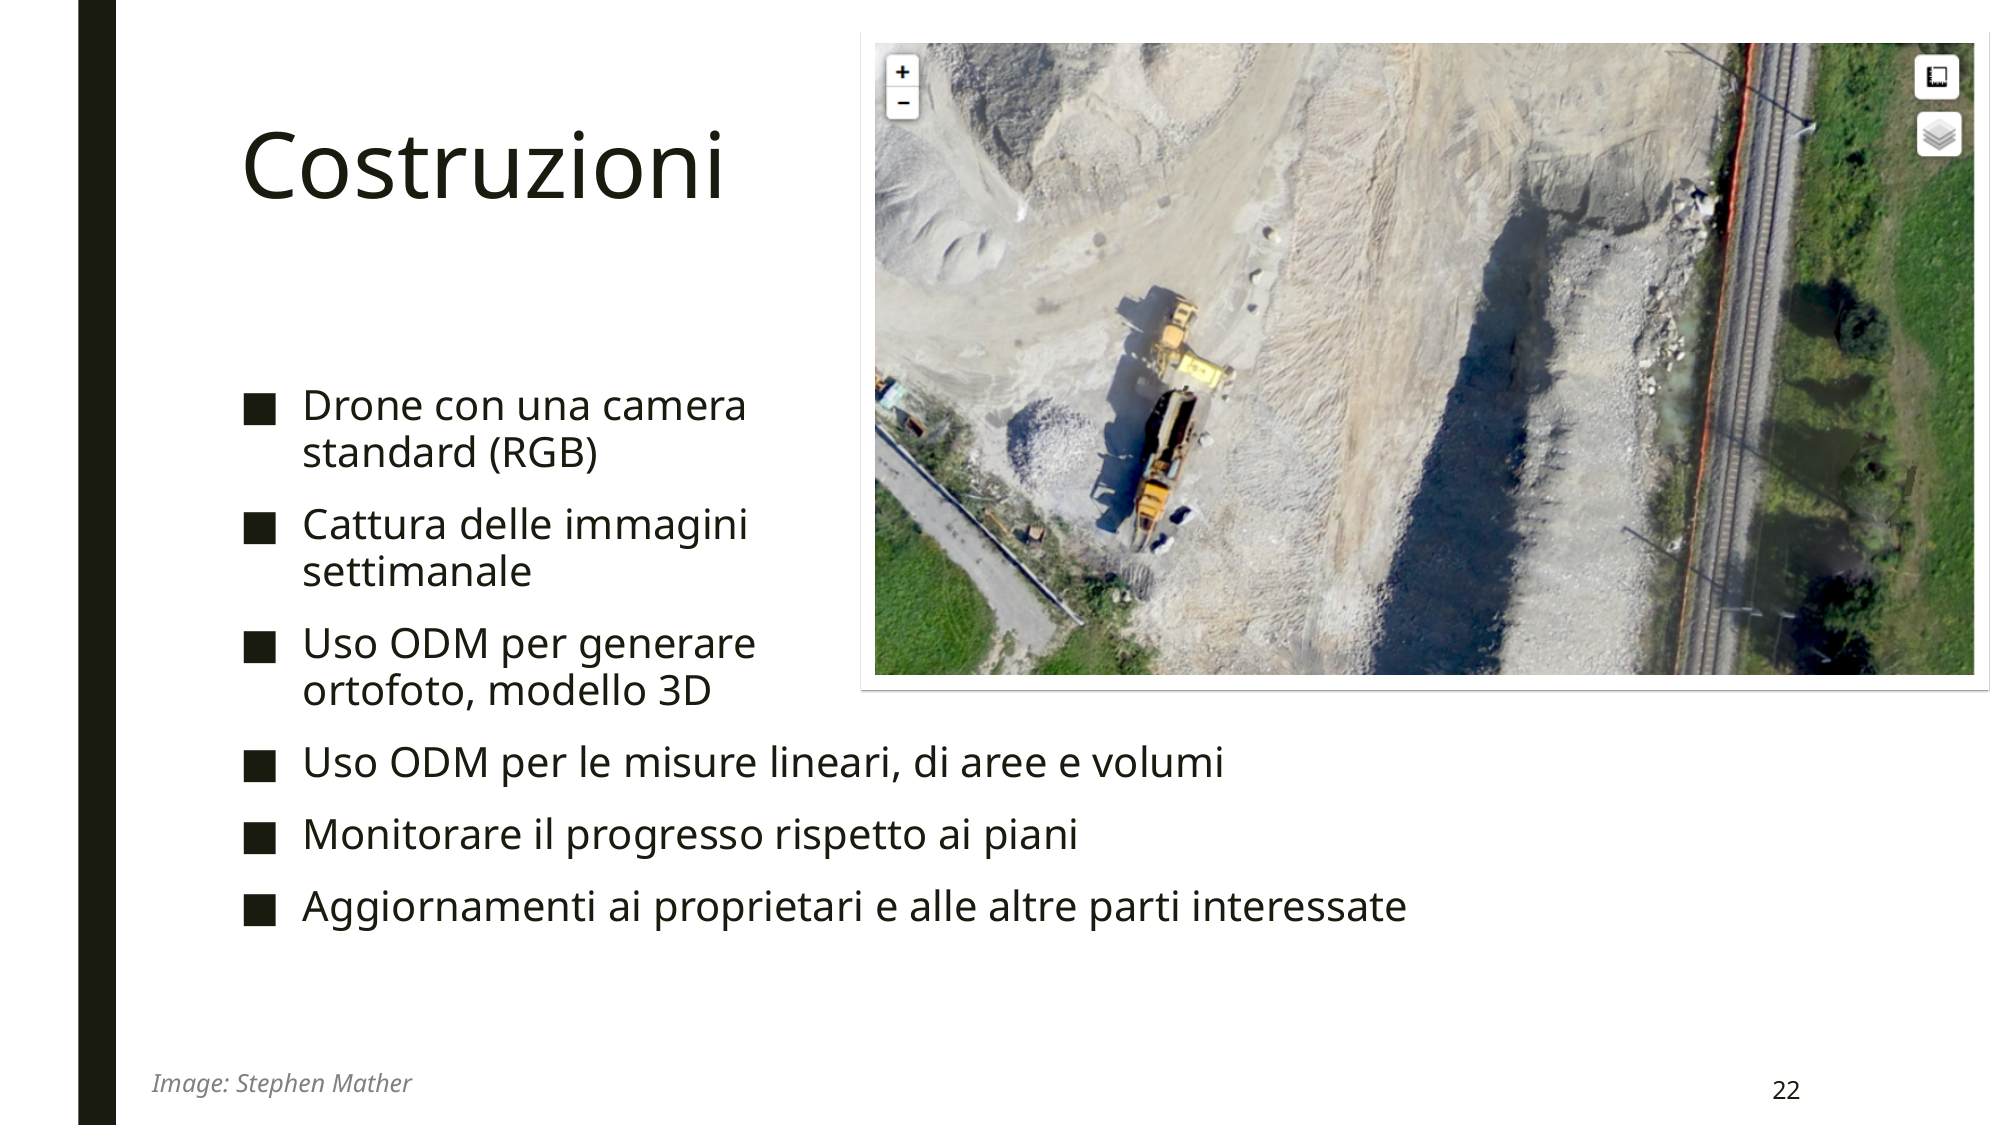

# Costruzioni
Drone con una camera
standard (RGB)
Cattura delle immagini
settimanale
Uso ODM per generare
ortofoto, modello 3D
Uso ODM per le misure lineari, di aree e volumi
Monitorare il progresso rispetto ai piani
Aggiornamenti ai proprietari e alle altre parti interessate
Image: Stephen Mather